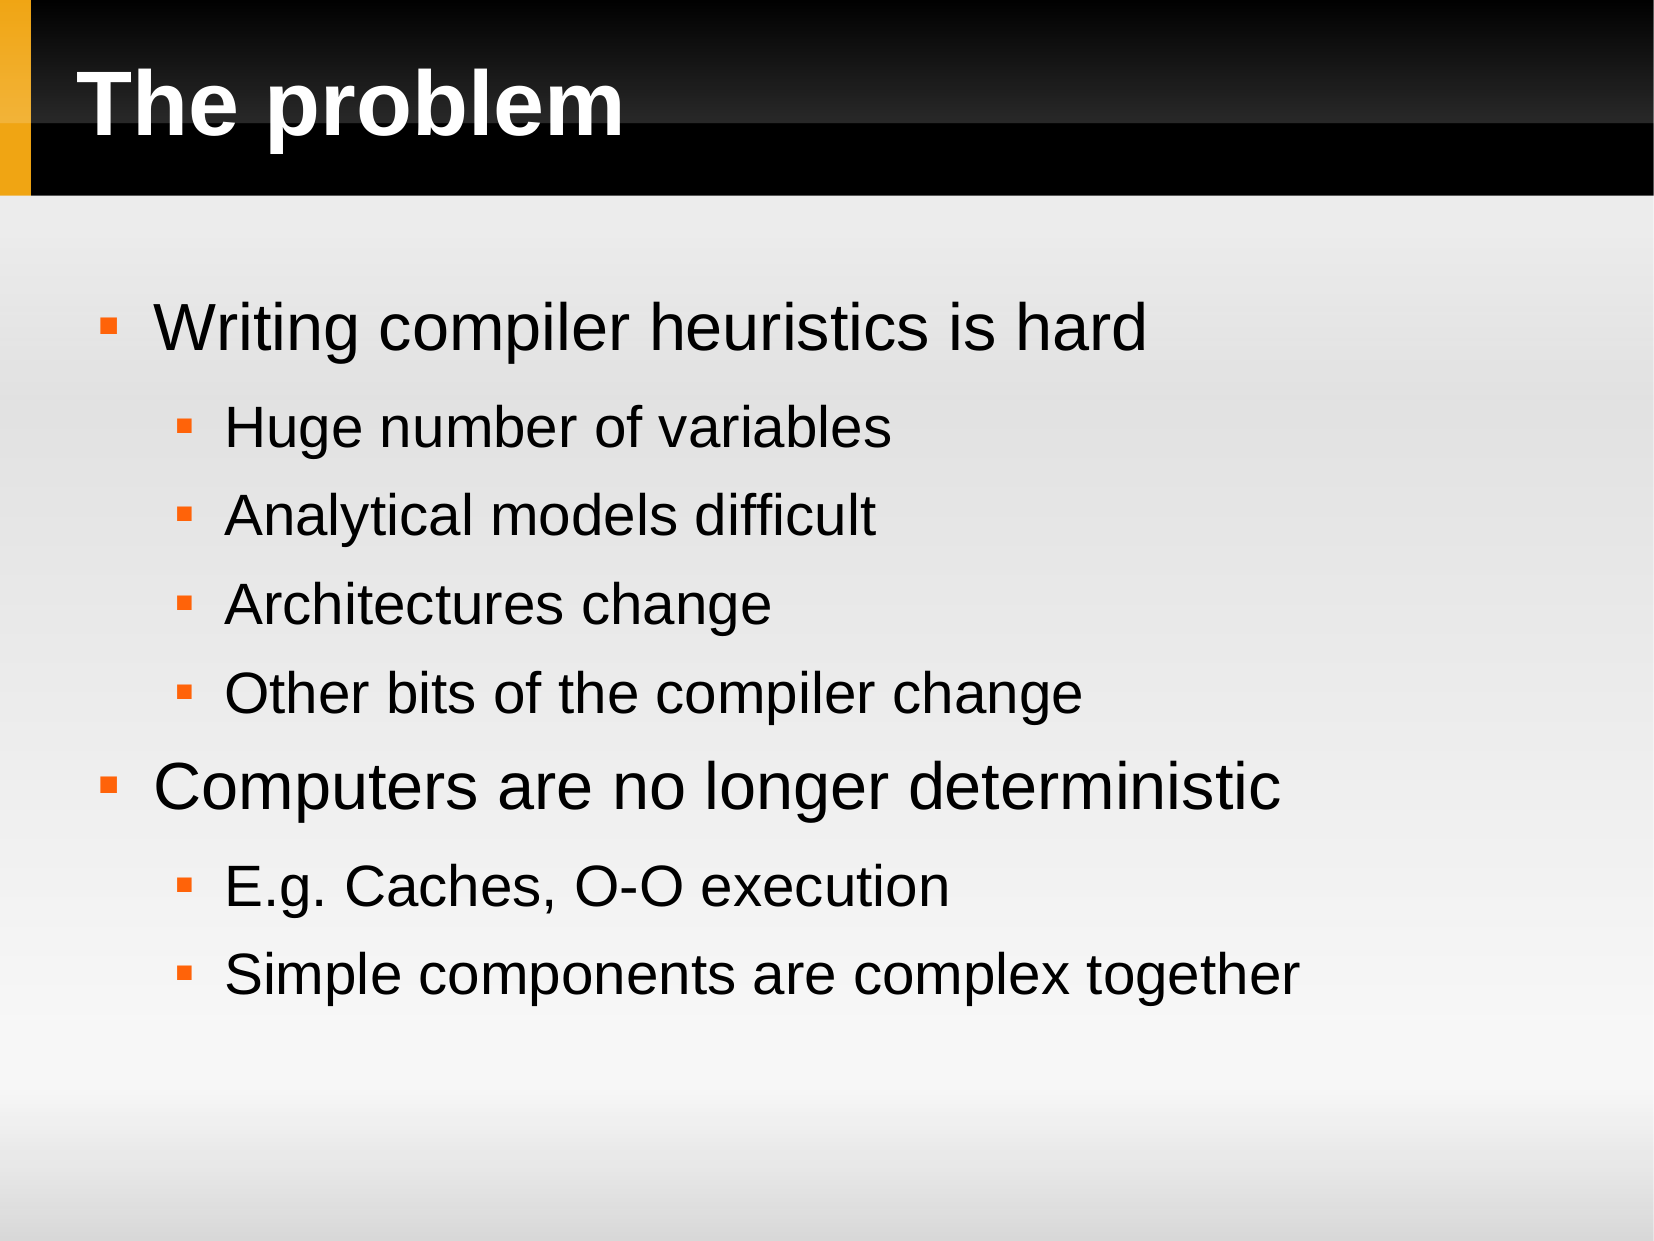

# The problem
Writing compiler heuristics is hard
Huge number of variables
Analytical models difficult
Architectures change
Other bits of the compiler change
Computers are no longer deterministic
E.g. Caches, O-O execution
Simple components are complex together